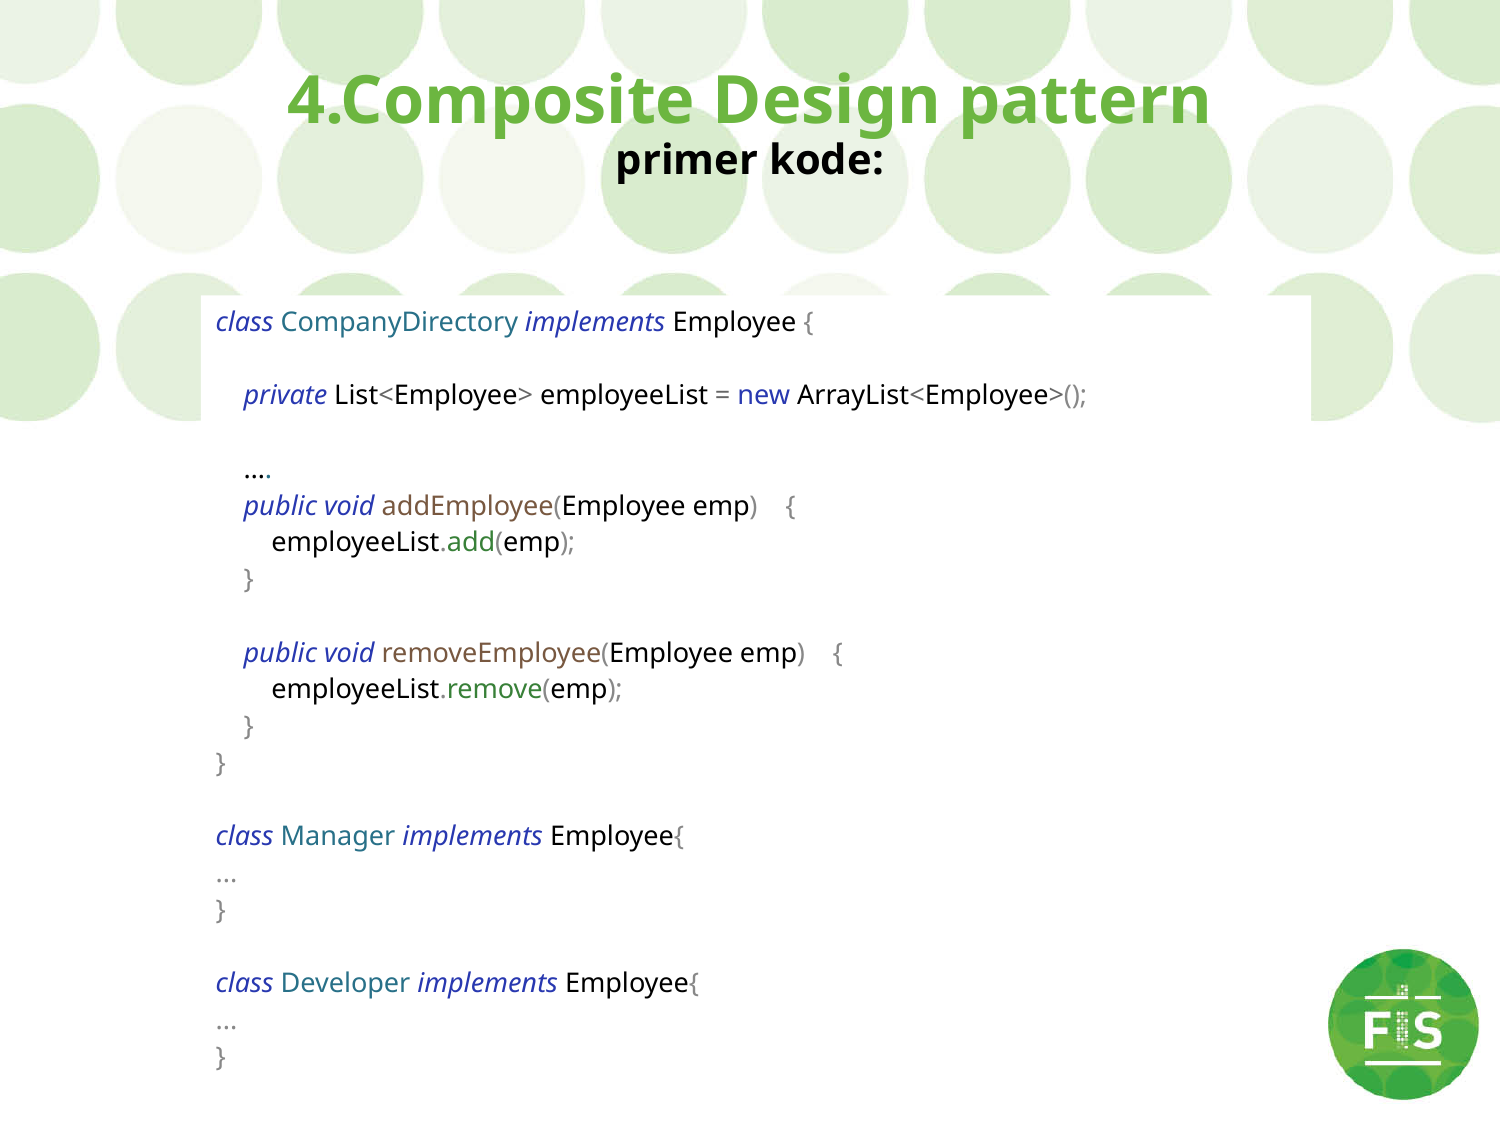

# 4.Composite Design pattern primer kode:
class CompanyDirectory implements Employee {
 private List<Employee> employeeList = new ArrayList<Employee>();
 ….
 public void addEmployee(Employee emp) {
 employeeList.add(emp);
 }
 public void removeEmployee(Employee emp) {
 employeeList.remove(emp);
 }
}
class Manager implements Employee{
...
}
class Developer implements Employee{
...
}